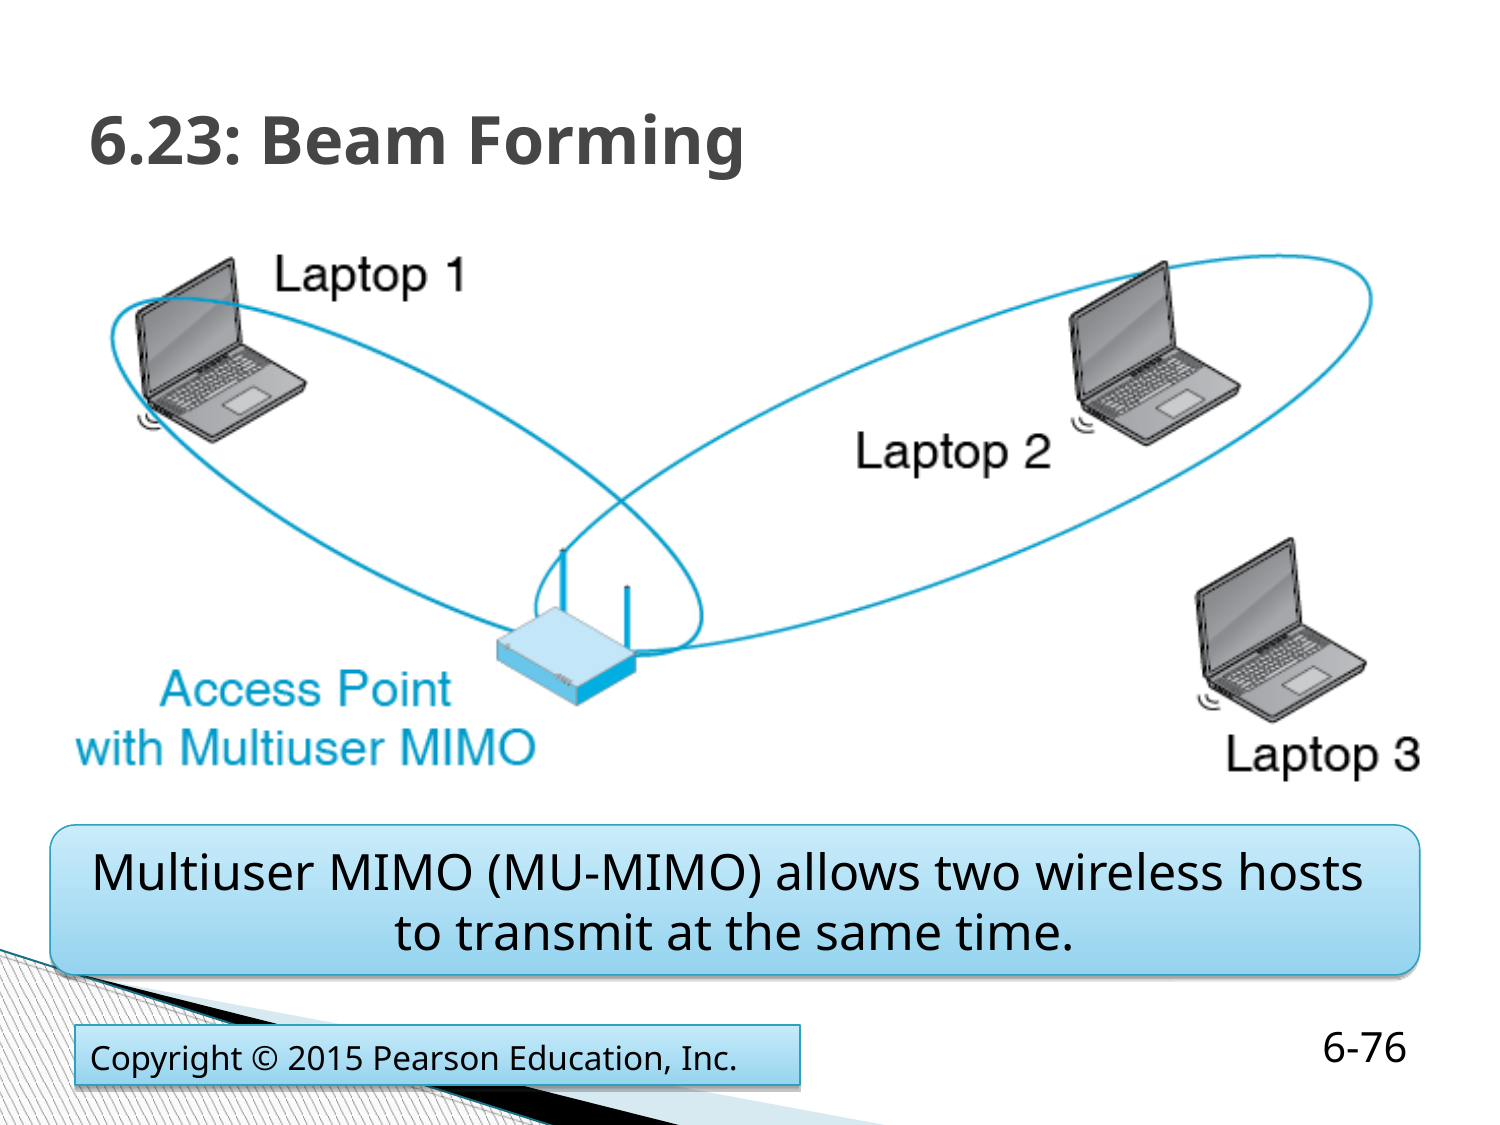

# 6.23: Beam Forming
Multiuser MIMO (MU-MIMO) allows two wireless hosts
to transmit at the same time.
Copyright © 2015 Pearson Education, Inc.